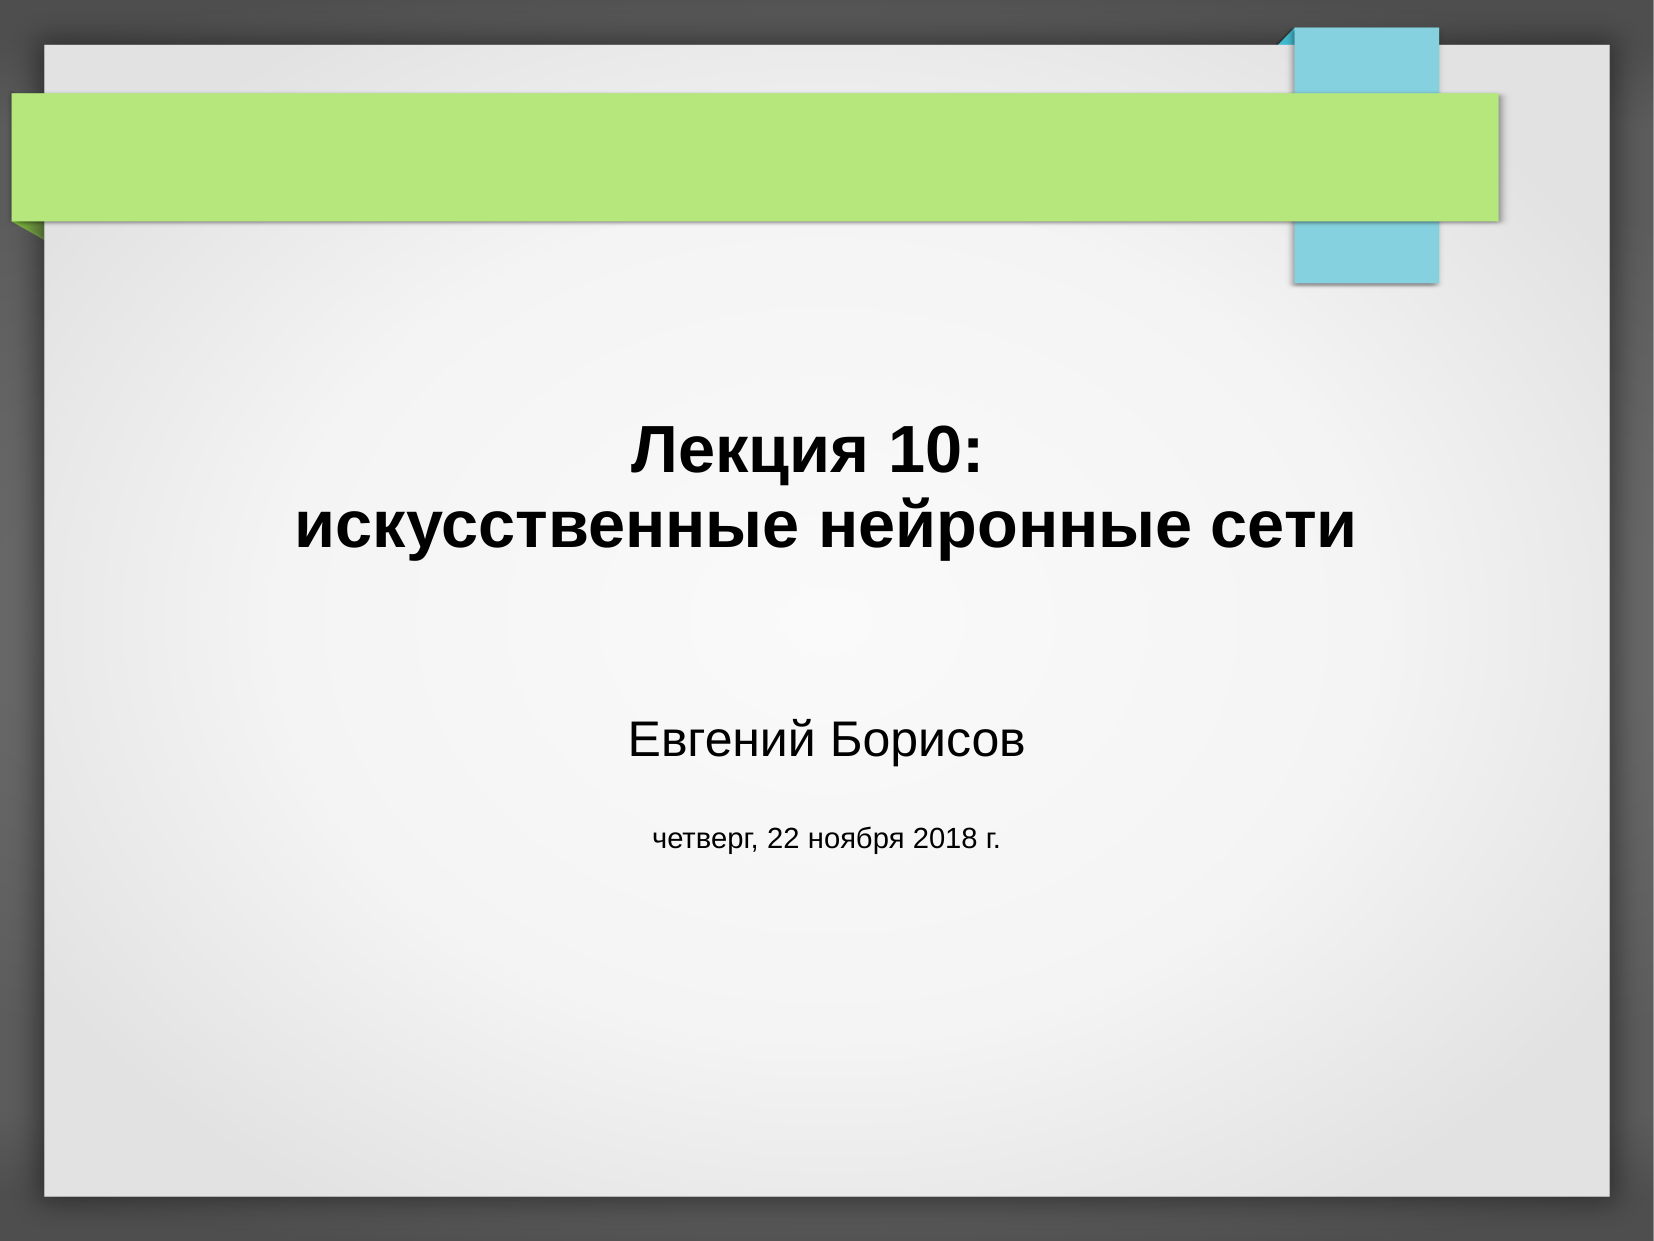

# Лекция 10:
искусственные нейронные сети
Евгений Борисов
четверг, 22 ноября 2018 г.